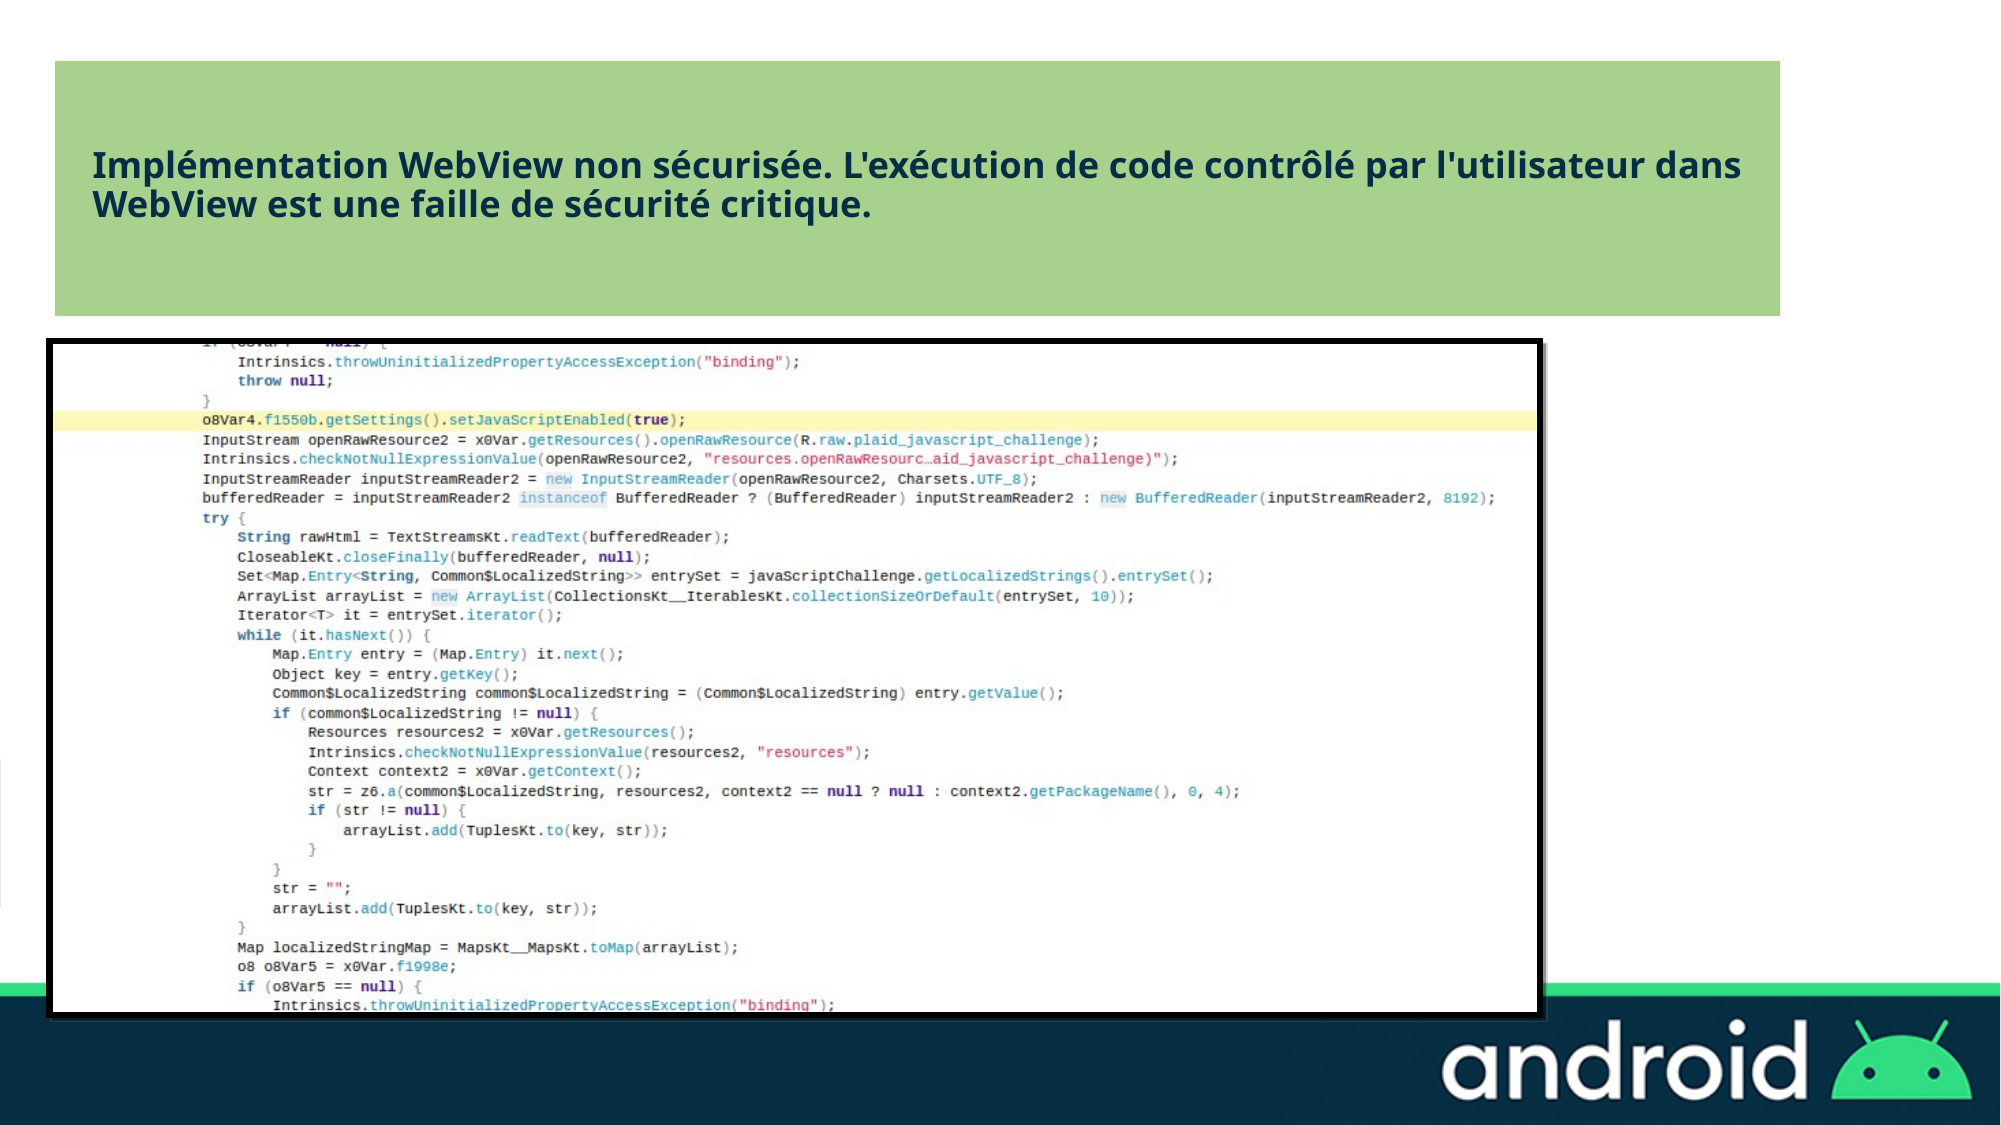

# Implémentation WebView non sécurisée. L'exécution de code contrôlé par l'utilisateur dans WebView est une faille de sécurité critique.